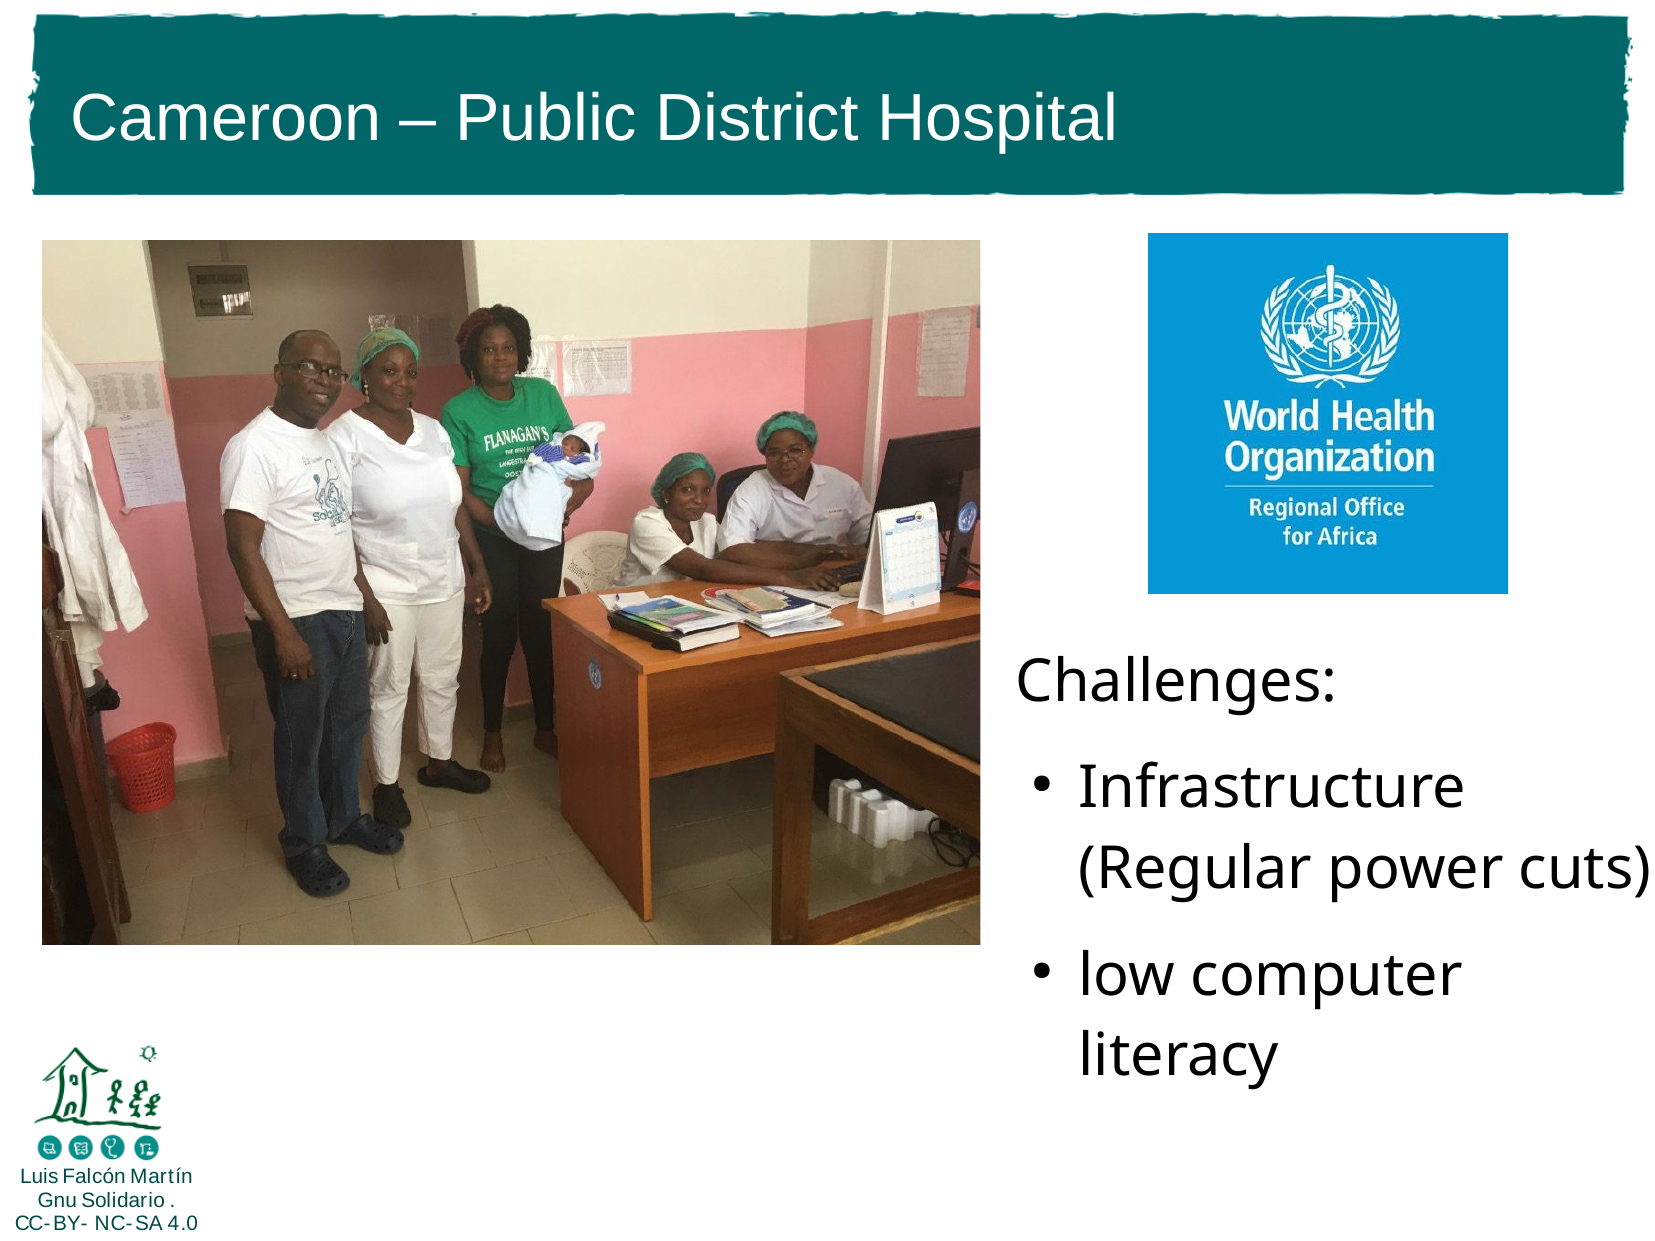

# Cameroon – Public District Hospital
Challenges:
Infrastructure
(Regular power cuts)
low computer literacy
LuisFalcónMartín
GnuSolidario.
CC-BY-NC-SA4.0